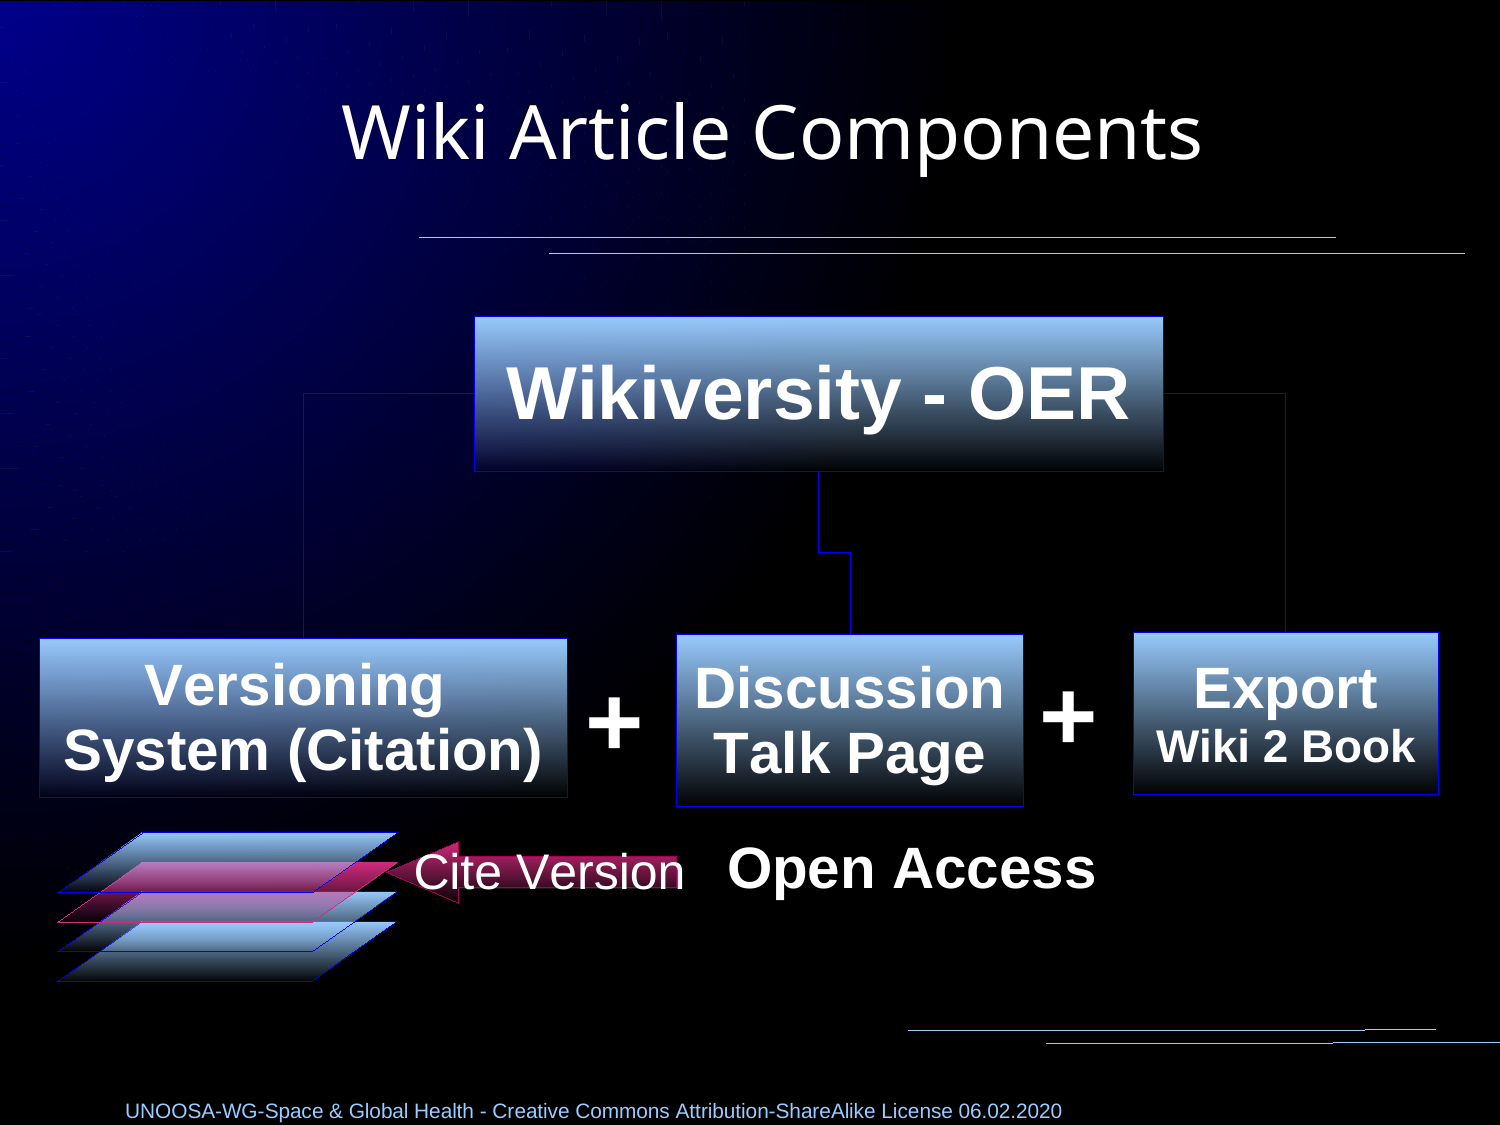

# Wiki Article Components
Wikiversity - OER
Export
Wiki 2 Book
Discussion
Talk Page
Versioning
System (Citation)
+
+
Open Access
Cite Version